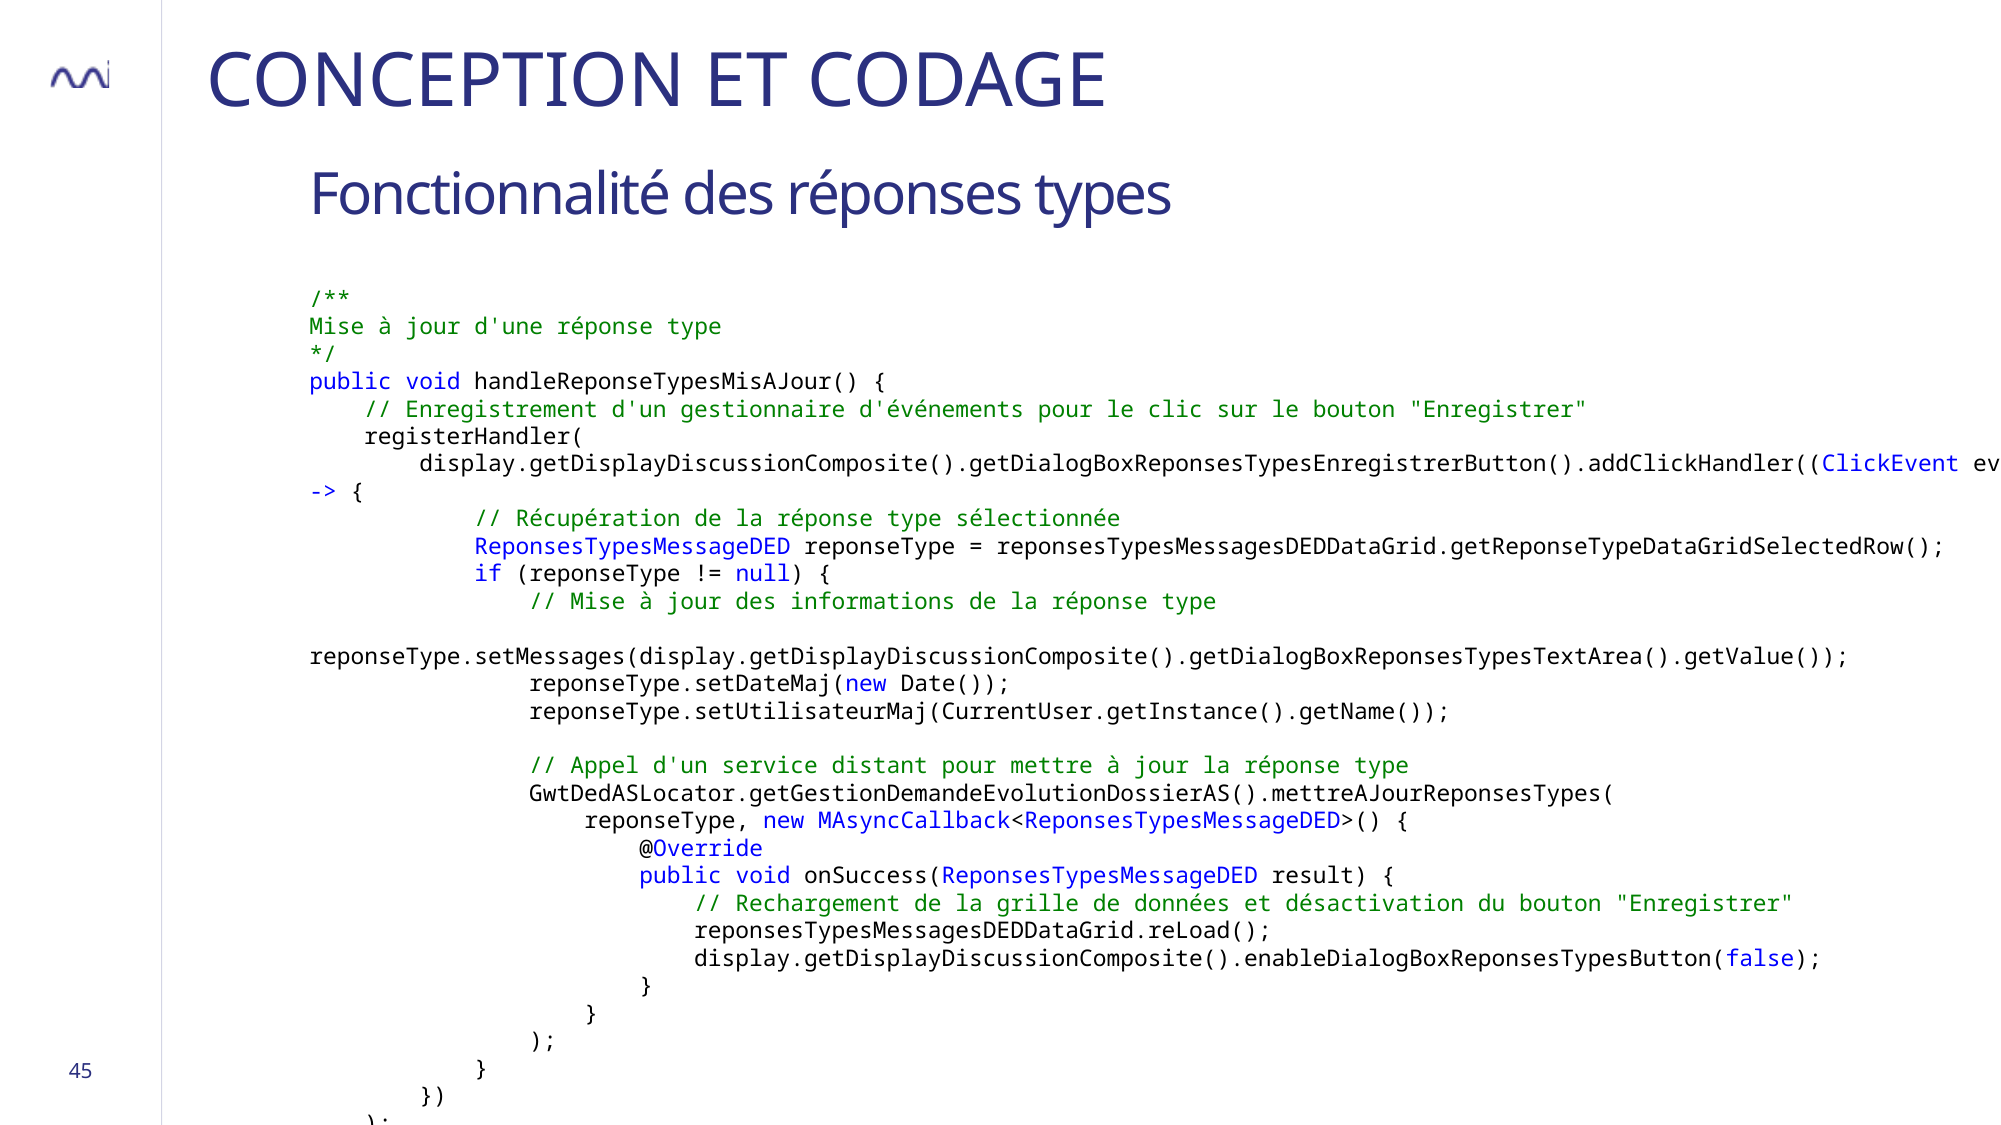

CONCEPTION ET CODAGE
Fonctionnalité des réponses types
/**
Mise à jour d'une réponse type
*/
public void handleReponseTypesMisAJour() {
    // Enregistrement d'un gestionnaire d'événements pour le clic sur le bouton "Enregistrer"
    registerHandler(
        display.getDisplayDiscussionComposite().getDialogBoxReponsesTypesEnregistrerButton().addClickHandler((ClickEvent event) -> {
            // Récupération de la réponse type sélectionnée
            ReponsesTypesMessageDED reponseType = reponsesTypesMessagesDEDDataGrid.getReponseTypeDataGridSelectedRow();
            if (reponseType != null) {
                // Mise à jour des informations de la réponse type
                reponseType.setMessages(display.getDisplayDiscussionComposite().getDialogBoxReponsesTypesTextArea().getValue());
                reponseType.setDateMaj(new Date());
                reponseType.setUtilisateurMaj(CurrentUser.getInstance().getName());
                // Appel d'un service distant pour mettre à jour la réponse type
                GwtDedASLocator.getGestionDemandeEvolutionDossierAS().mettreAJourReponsesTypes(
                    reponseType, new MAsyncCallback<ReponsesTypesMessageDED>() {
                        @Override
                        public void onSuccess(ReponsesTypesMessageDED result) {
                            // Rechargement de la grille de données et désactivation du bouton "Enregistrer"
                            reponsesTypesMessagesDEDDataGrid.reLoad();
                            display.getDisplayDiscussionComposite().enableDialogBoxReponsesTypesButton(false);
                        }
                    }
                );
            }
        })
    );
}
31